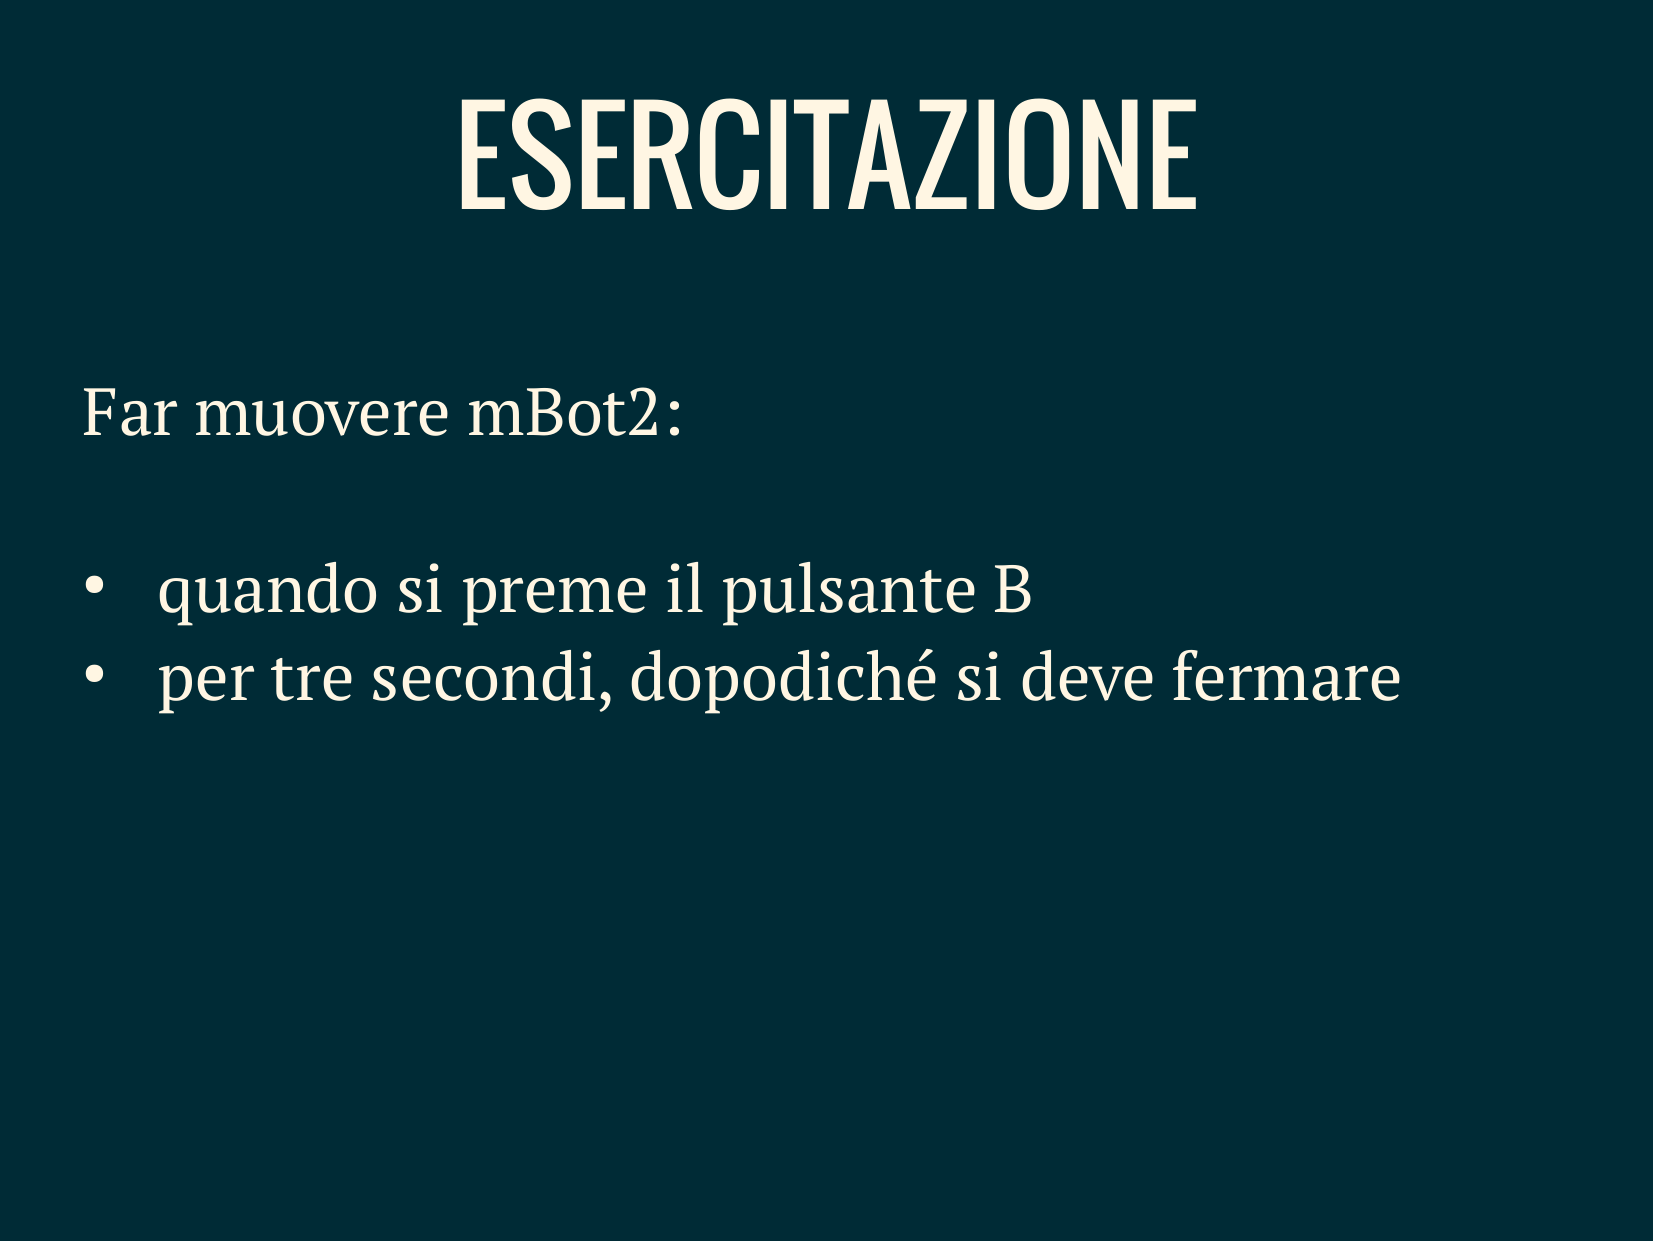

# ESERCITAZIONE
Far muovere mBot2:
quando si preme il pulsante B
per tre secondi, dopodiché si deve fermare